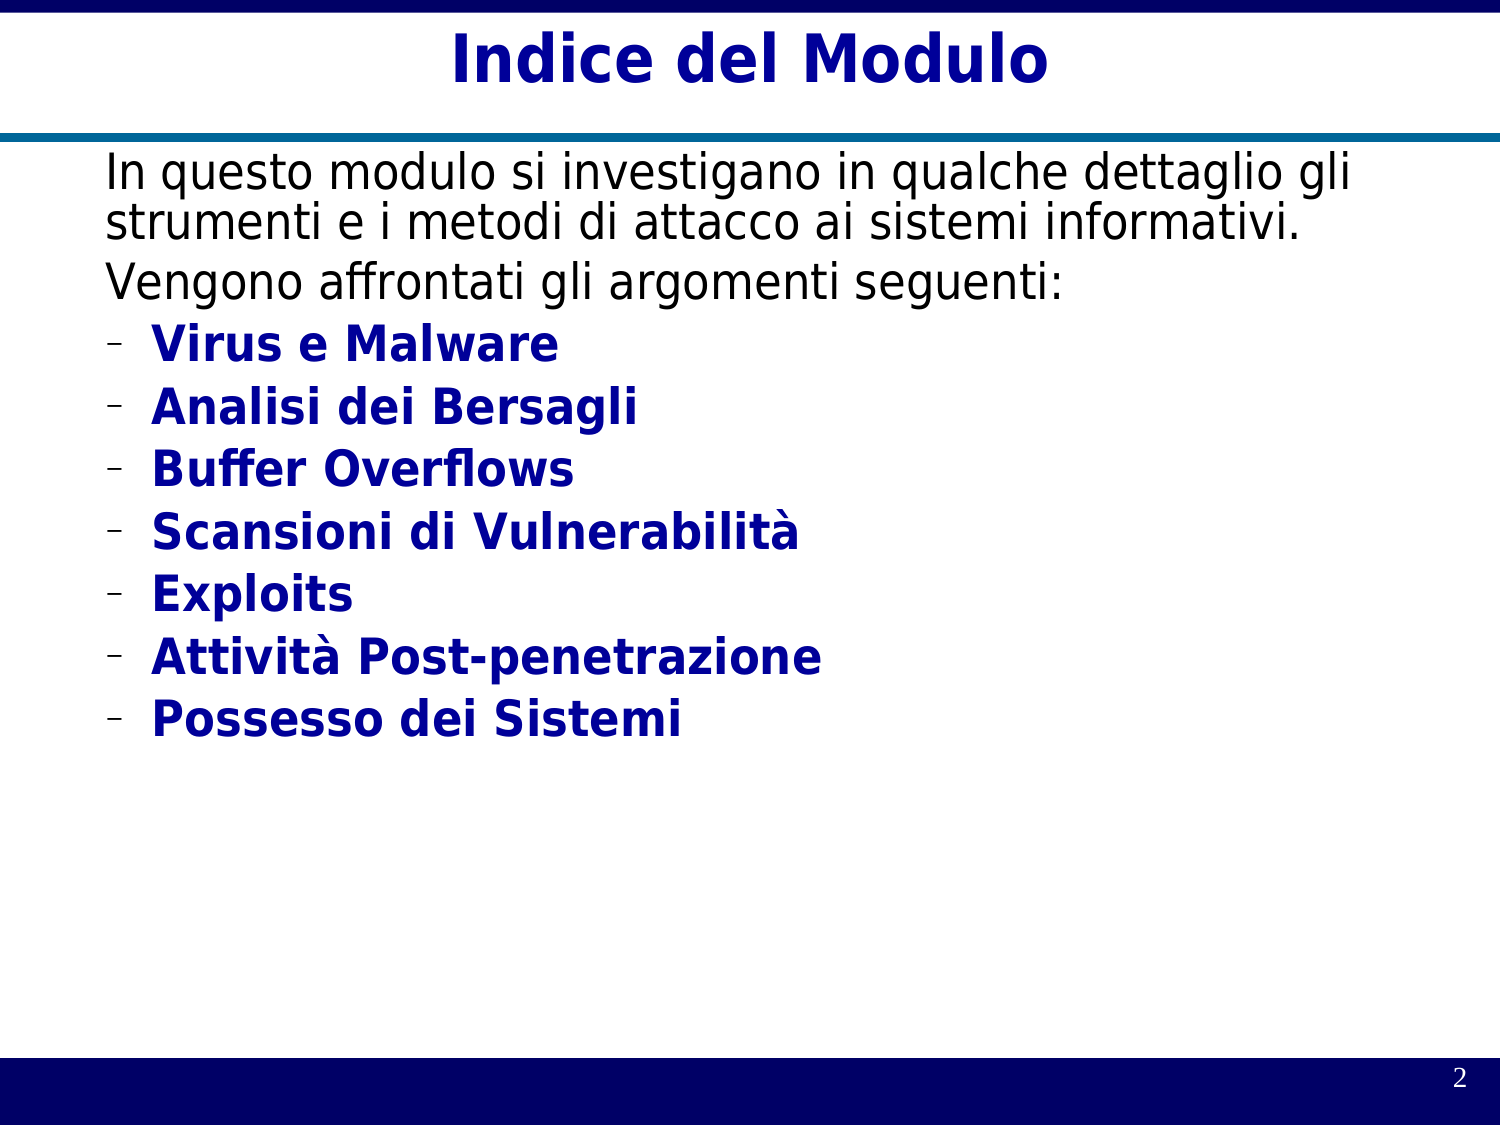

# Indice del Modulo
In questo modulo si investigano in qualche dettaglio gli strumenti e i metodi di attacco ai sistemi informativi.
Vengono affrontati gli argomenti seguenti:
Virus e Malware
Analisi dei Bersagli
Buffer Overflows
Scansioni di Vulnerabilità
Exploits
Attività Post-penetrazione
Possesso dei Sistemi